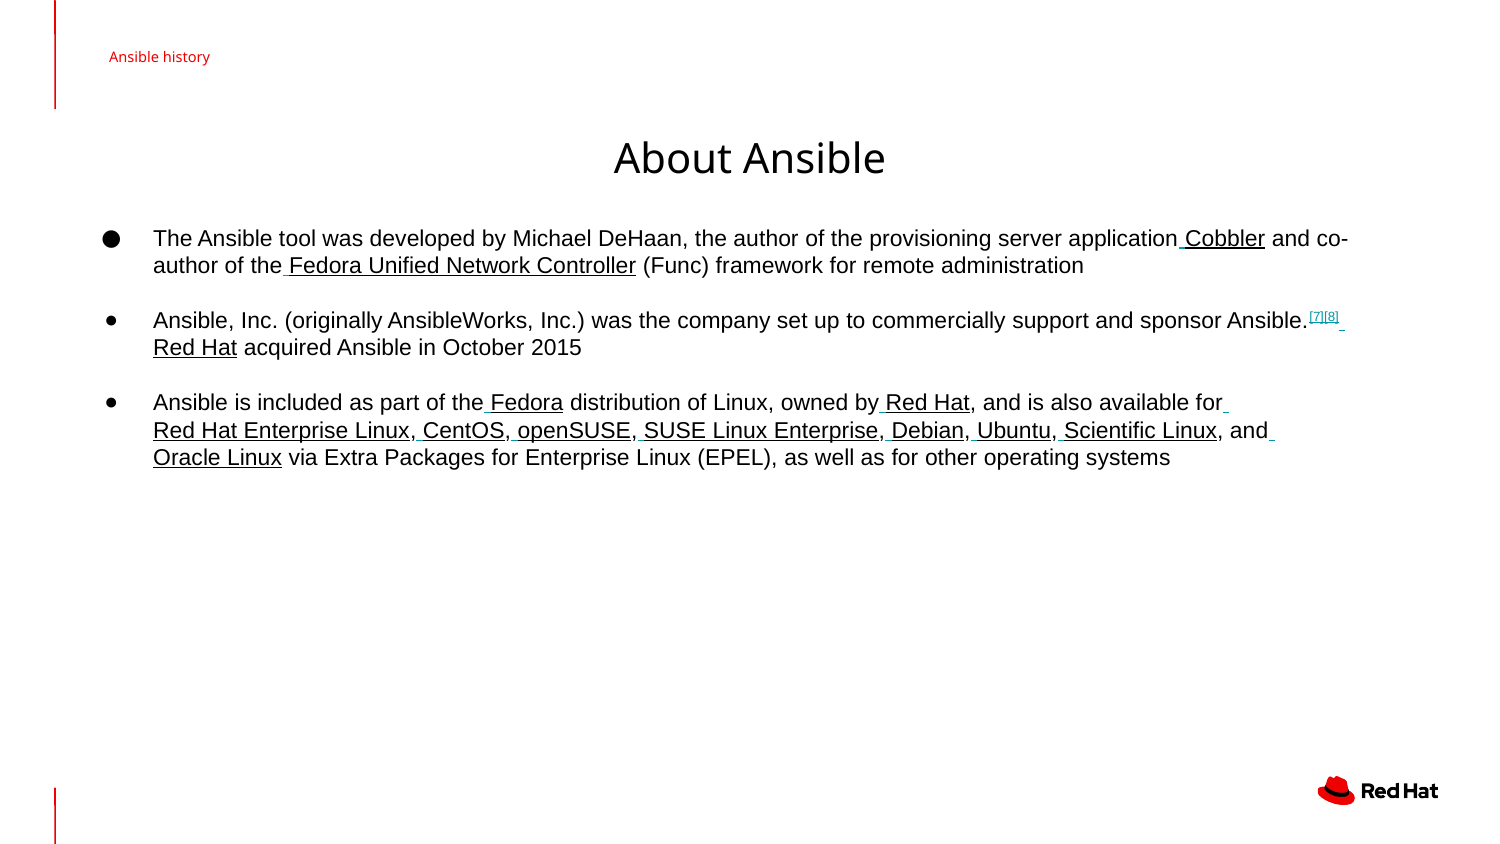

Ansible history
# About Ansible
The Ansible tool was developed by Michael DeHaan, the author of the provisioning server application Cobbler and co-author of the Fedora Unified Network Controller (Func) framework for remote administration
Ansible, Inc. (originally AnsibleWorks, Inc.) was the company set up to commercially support and sponsor Ansible.[7][8] Red Hat acquired Ansible in October 2015
Ansible is included as part of the Fedora distribution of Linux, owned by Red Hat, and is also available for Red Hat Enterprise Linux, CentOS, openSUSE, SUSE Linux Enterprise, Debian, Ubuntu, Scientific Linux, and Oracle Linux via Extra Packages for Enterprise Linux (EPEL), as well as for other operating systems